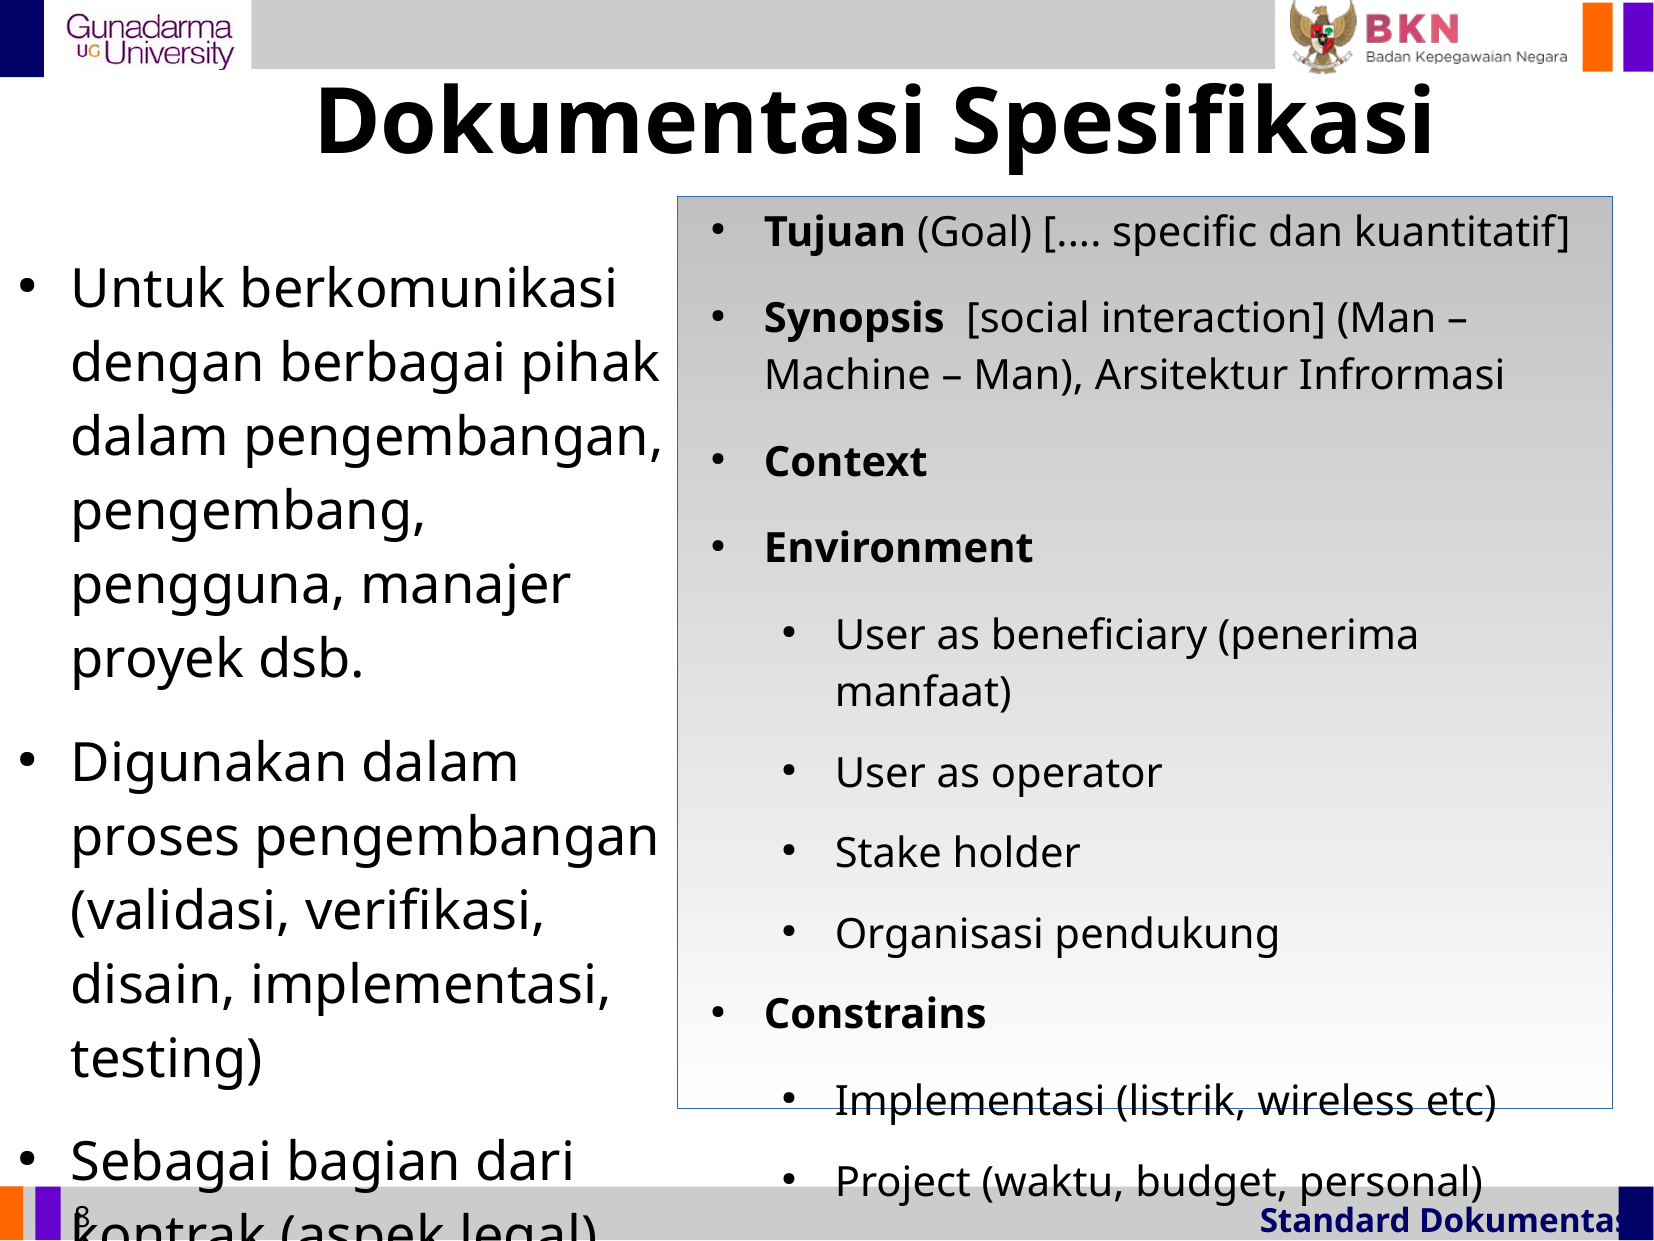

# Dokumentasi Spesifikasi
Tujuan (Goal) [.... specific dan kuantitatif]
Synopsis [social interaction] (Man – Machine – Man), Arsitektur Infrormasi
Context
Environment
User as beneficiary (penerima manfaat)
User as operator
Stake holder
Organisasi pendukung
Constrains
Implementasi (listrik, wireless etc)
Project (waktu, budget, personal)
Untuk berkomunikasi dengan berbagai pihak dalam pengembangan, pengembang, pengguna, manajer proyek dsb.
Digunakan dalam proses pengembangan (validasi, verifikasi, disain, implementasi, testing)
Sebagai bagian dari kontrak (aspek legal)